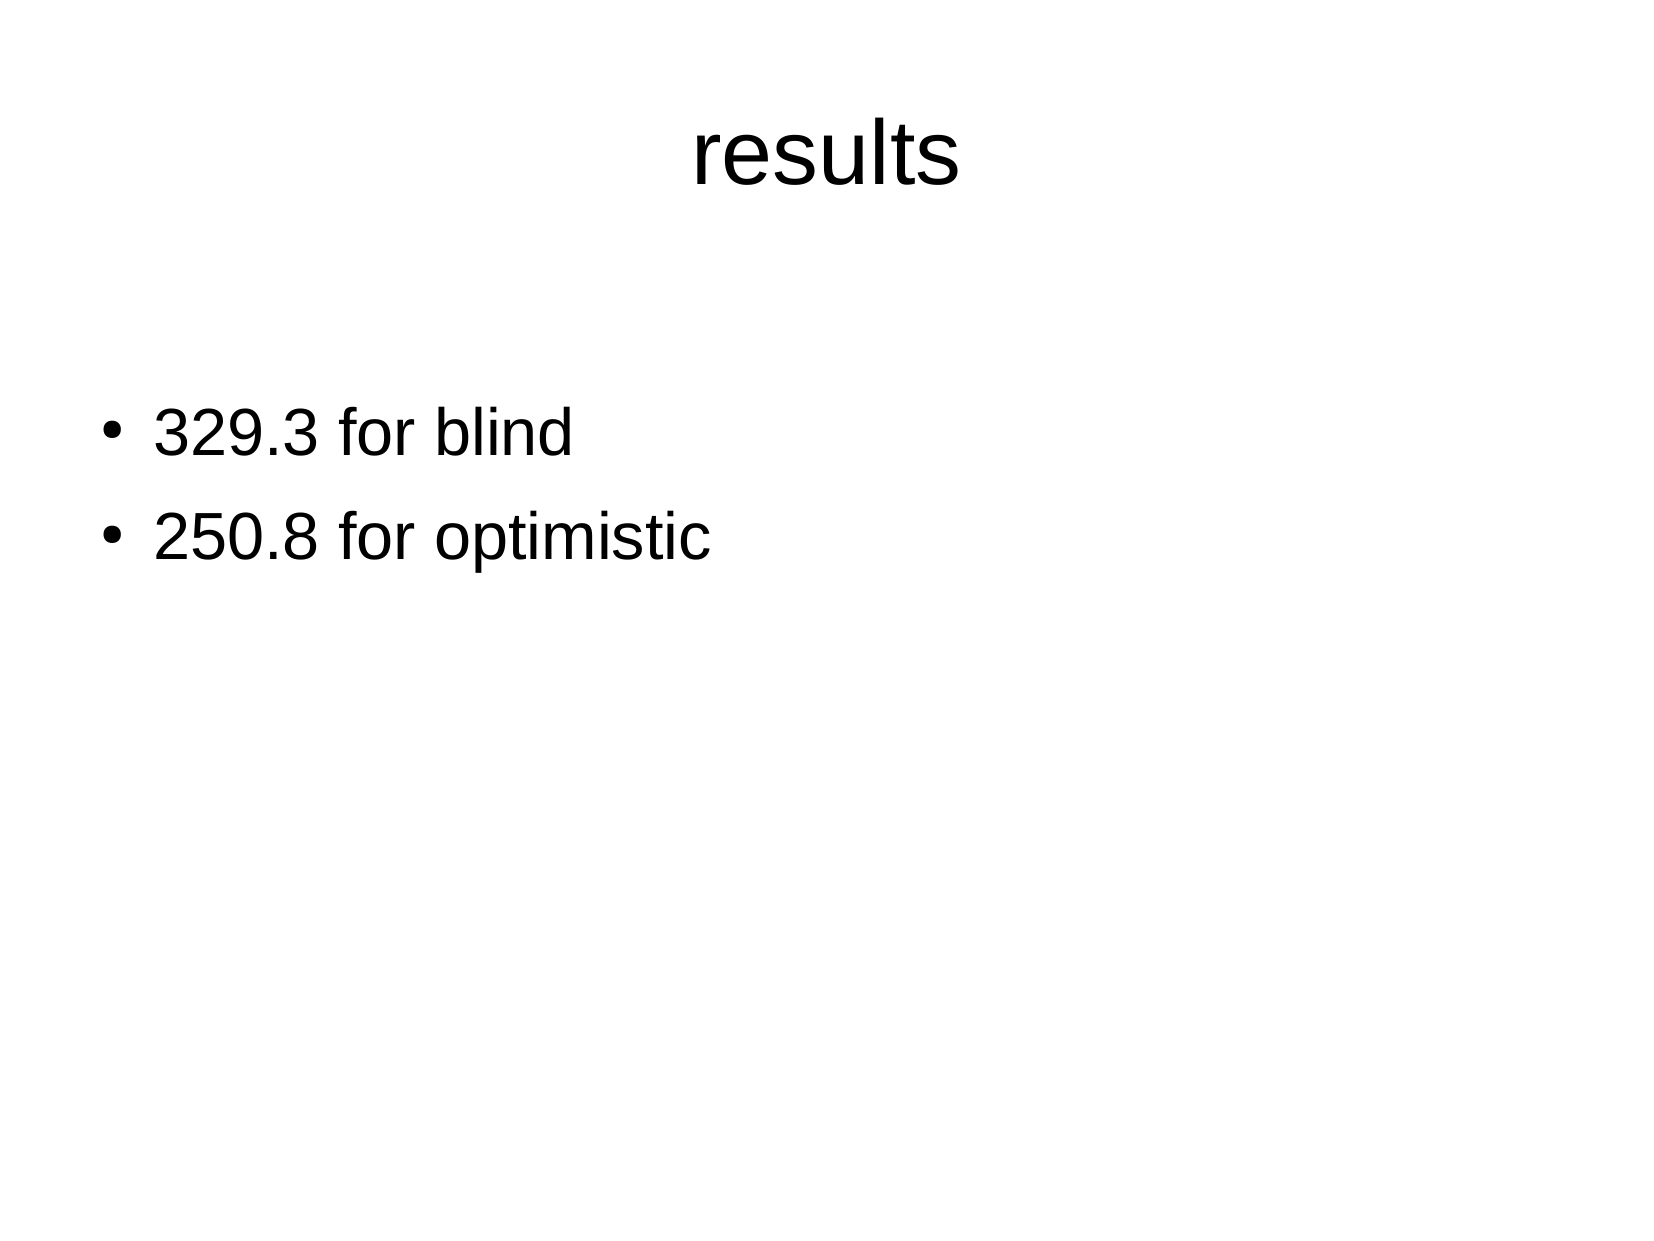

# results
329.3 for blind
250.8 for optimistic